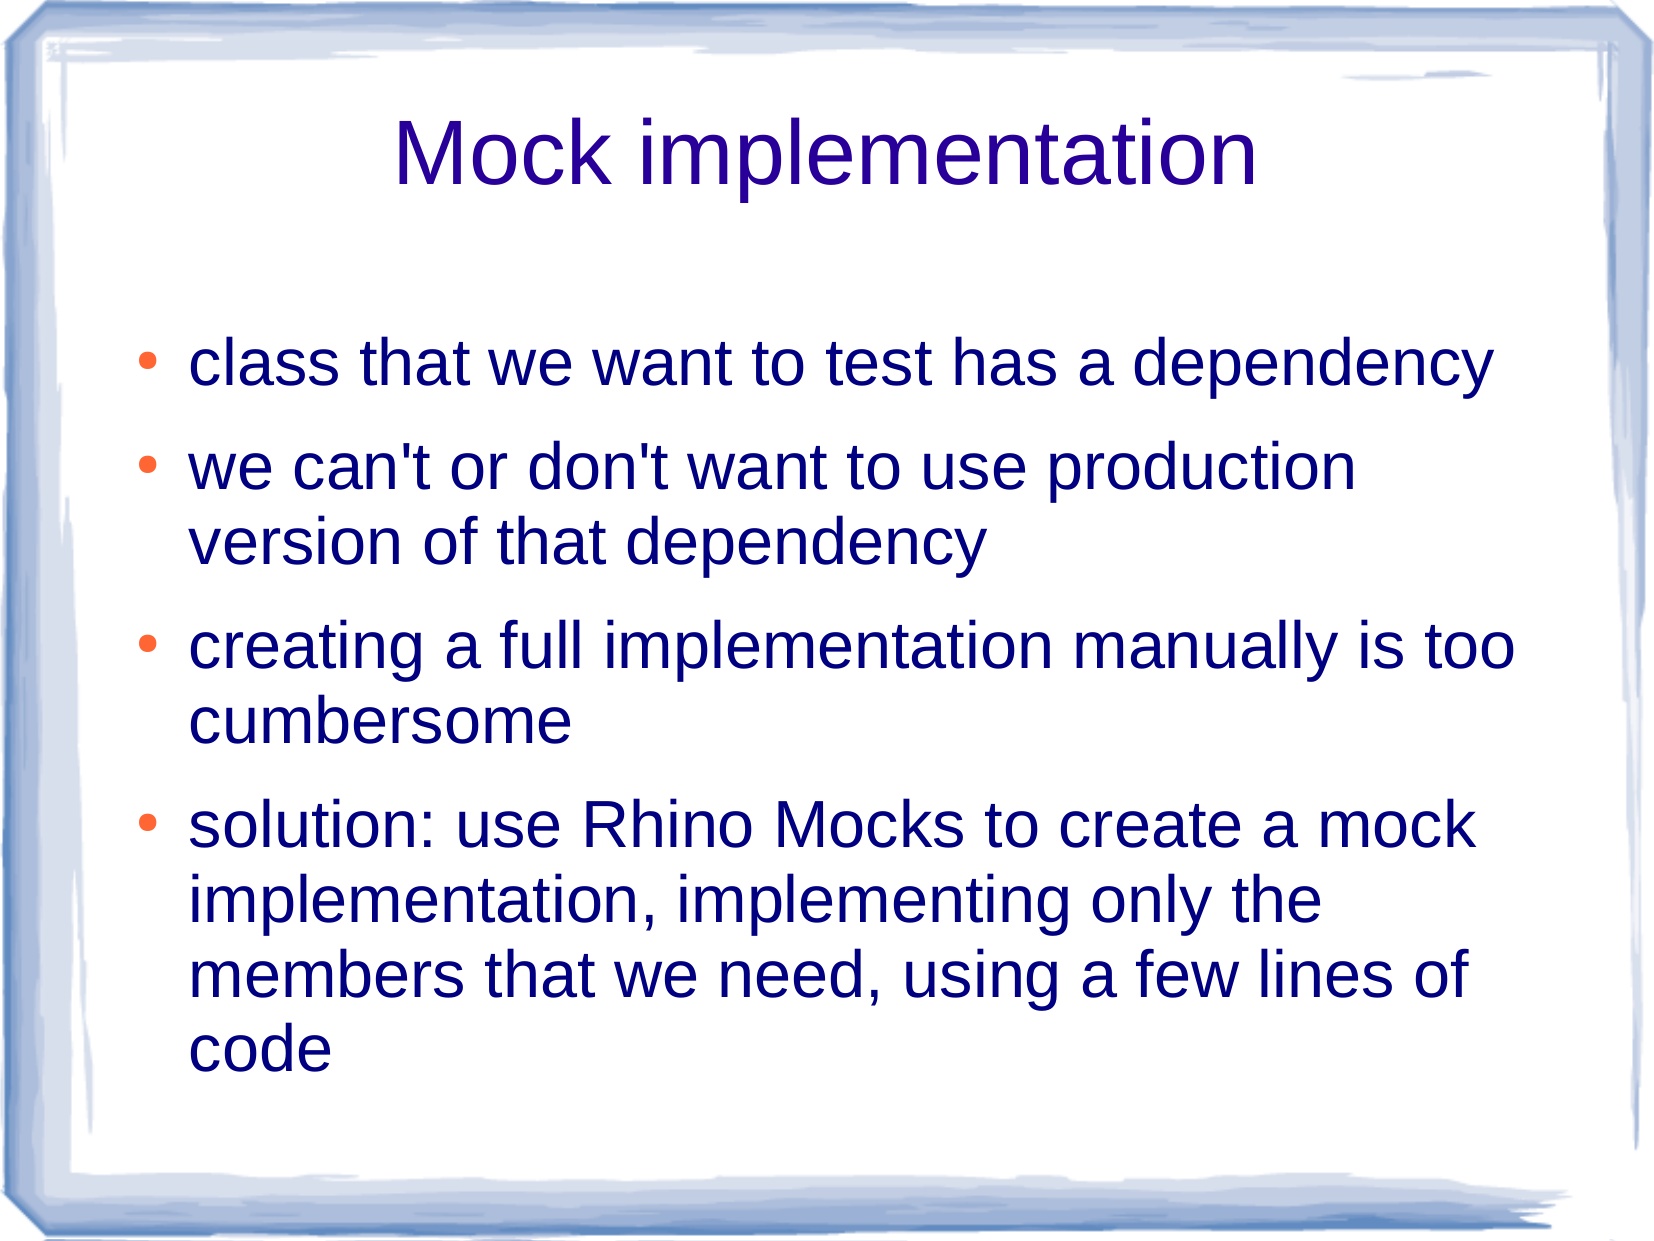

# Mock implementation
class that we want to test has a dependency
we can't or don't want to use production version of that dependency
creating a full implementation manually is too cumbersome
solution: use Rhino Mocks to create a mock implementation, implementing only the members that we need, using a few lines of code